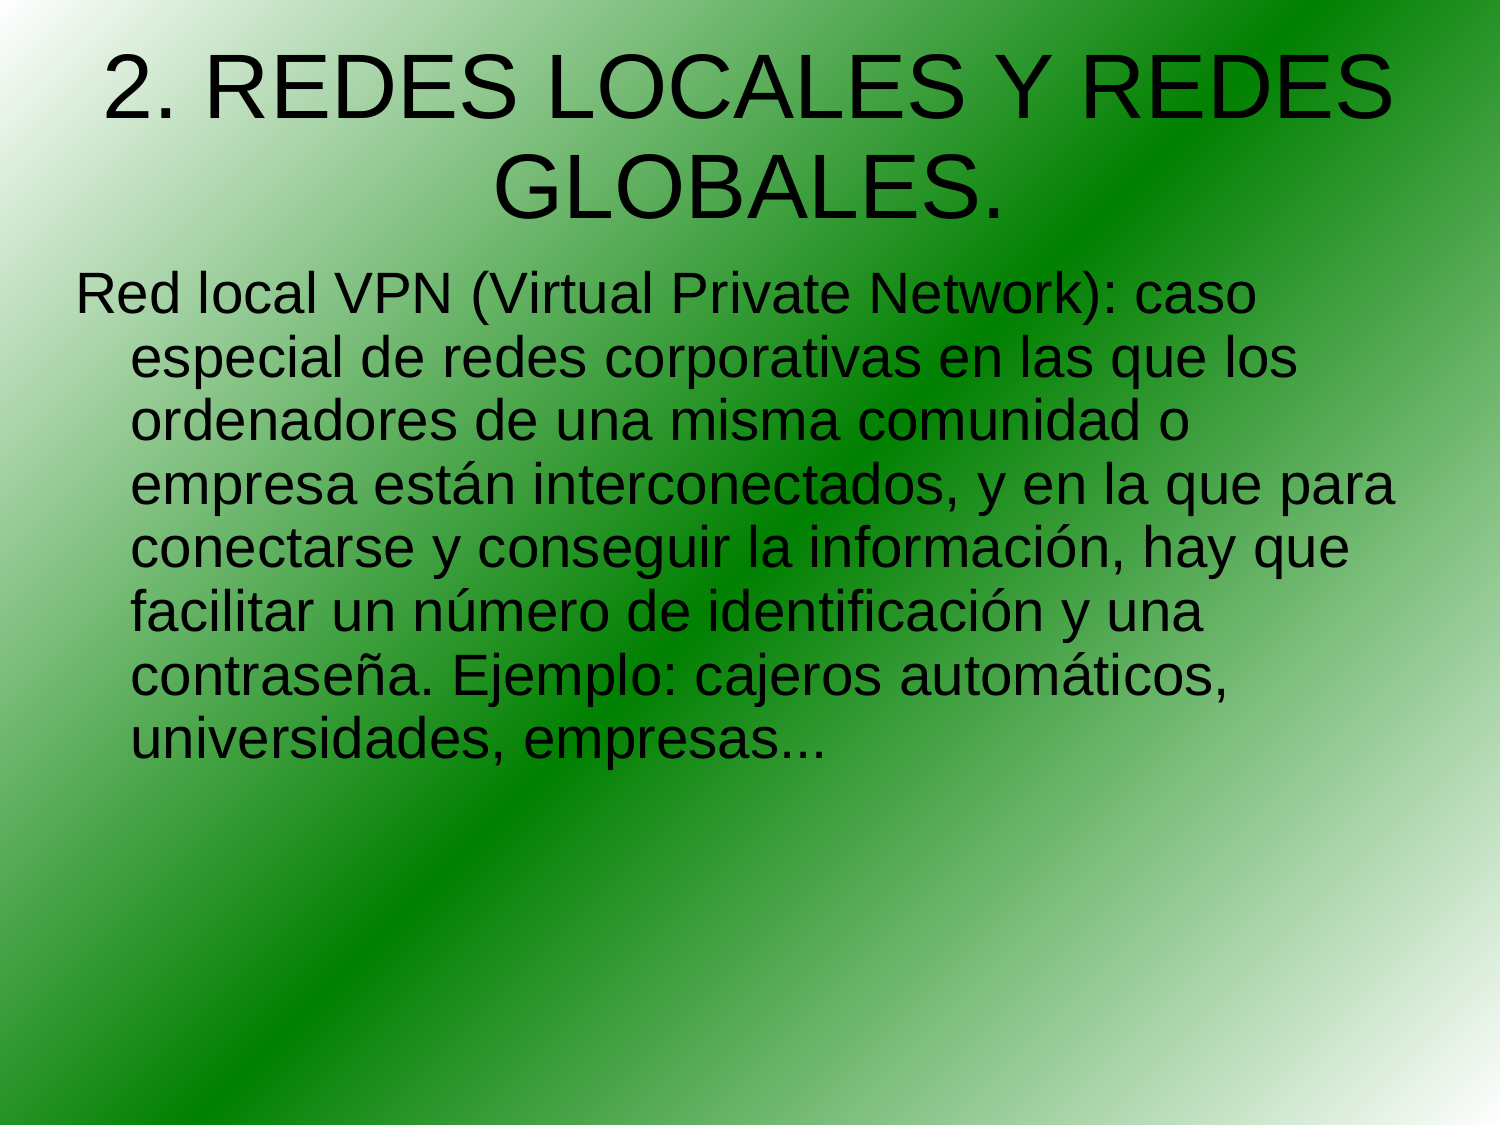

# 2. REDES LOCALES Y REDES GLOBALES.
Red local VPN (Virtual Private Network): caso especial de redes corporativas en las que los ordenadores de una misma comunidad o empresa están interconectados, y en la que para conectarse y conseguir la información, hay que facilitar un número de identificación y una contraseña. Ejemplo: cajeros automáticos, universidades, empresas...